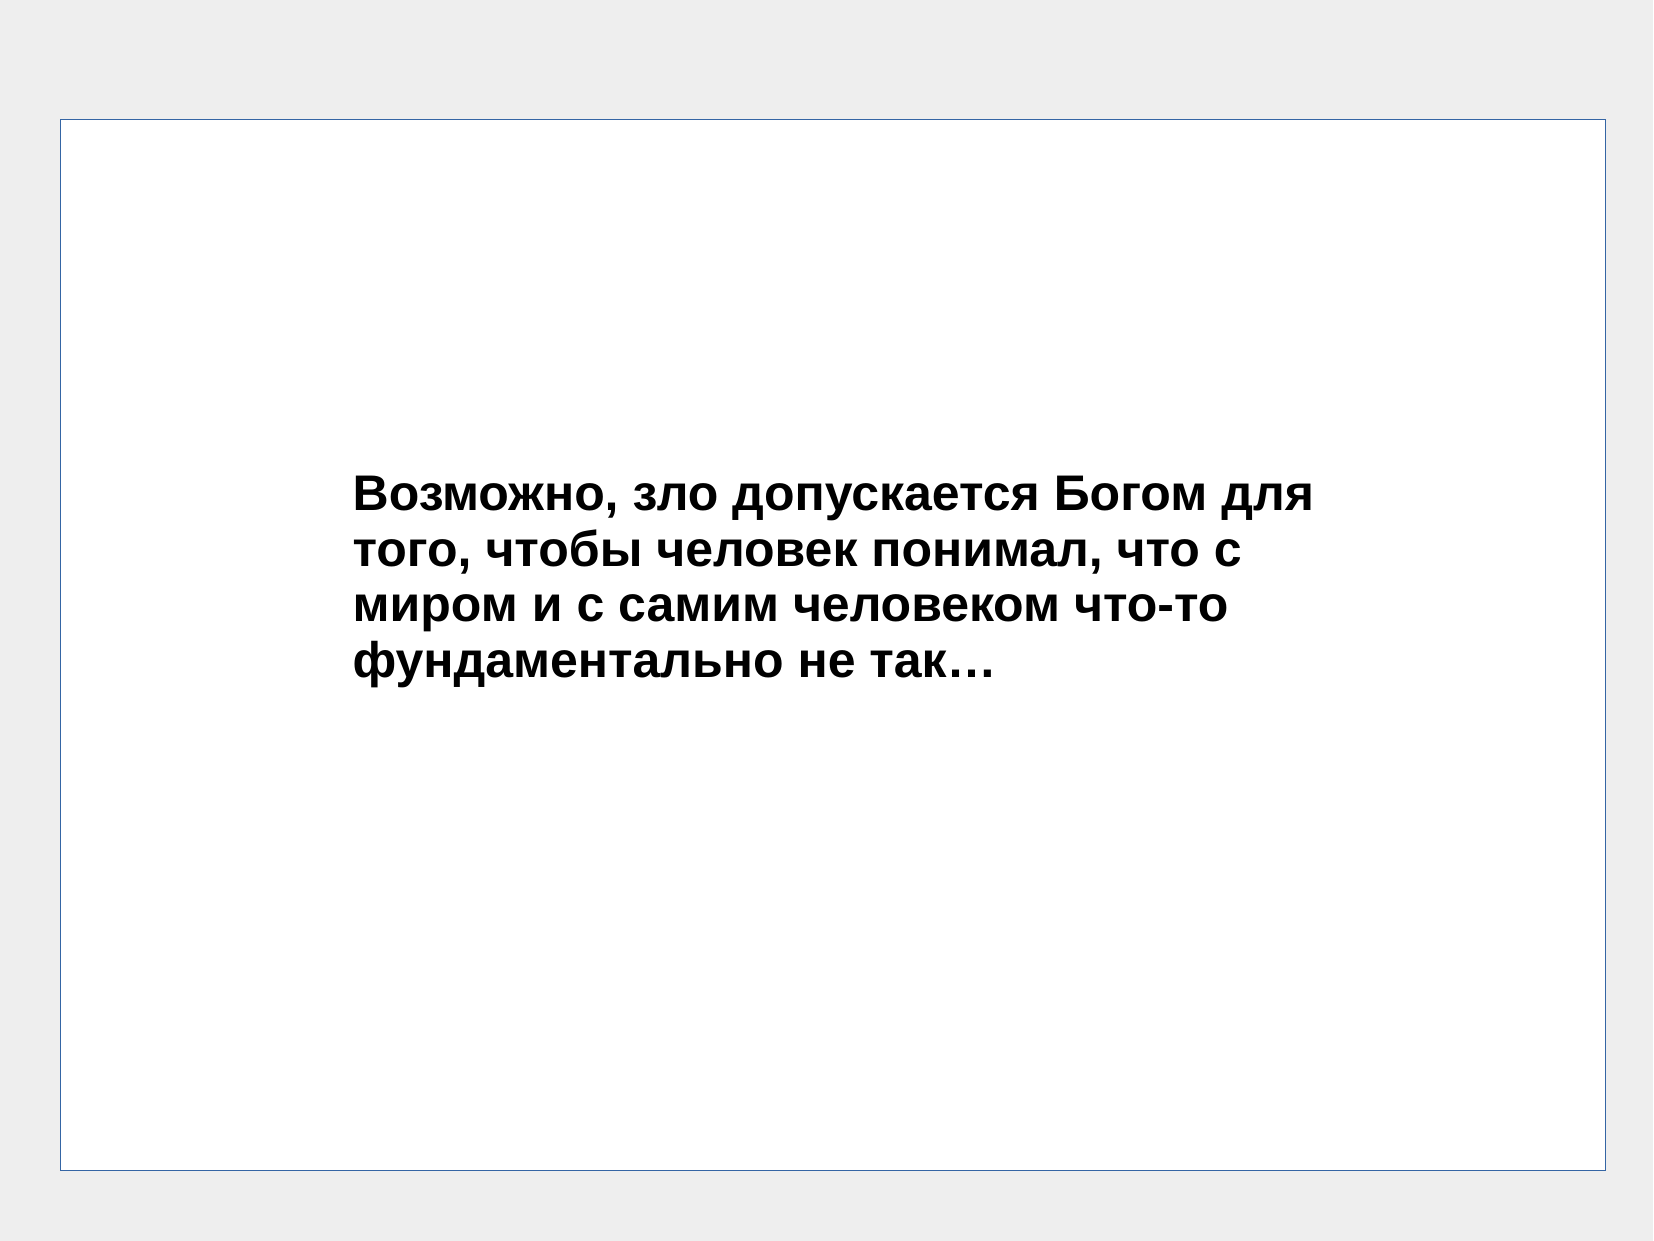

Возможно, зло допускается Богом для того, чтобы человек понимал, что с миром и с самим человеком что-то фундаментально не так…